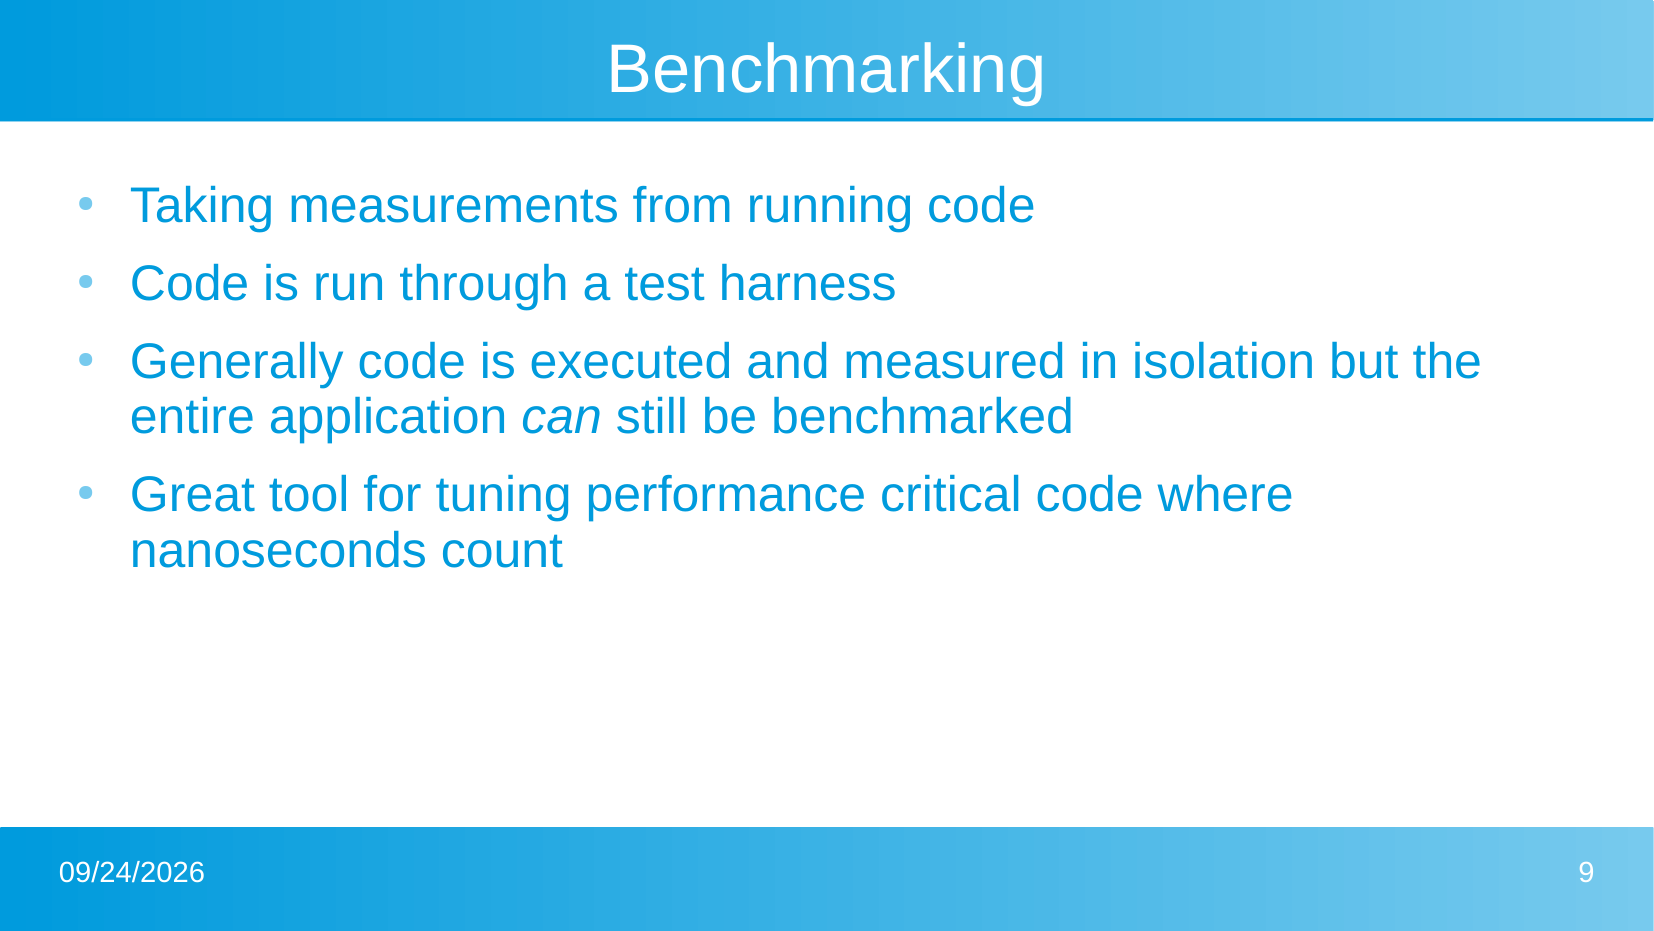

# Benchmarking
Taking measurements from running code
Code is run through a test harness
Generally code is executed and measured in isolation but the entire application can still be benchmarked
Great tool for tuning performance critical code where nanoseconds count
9